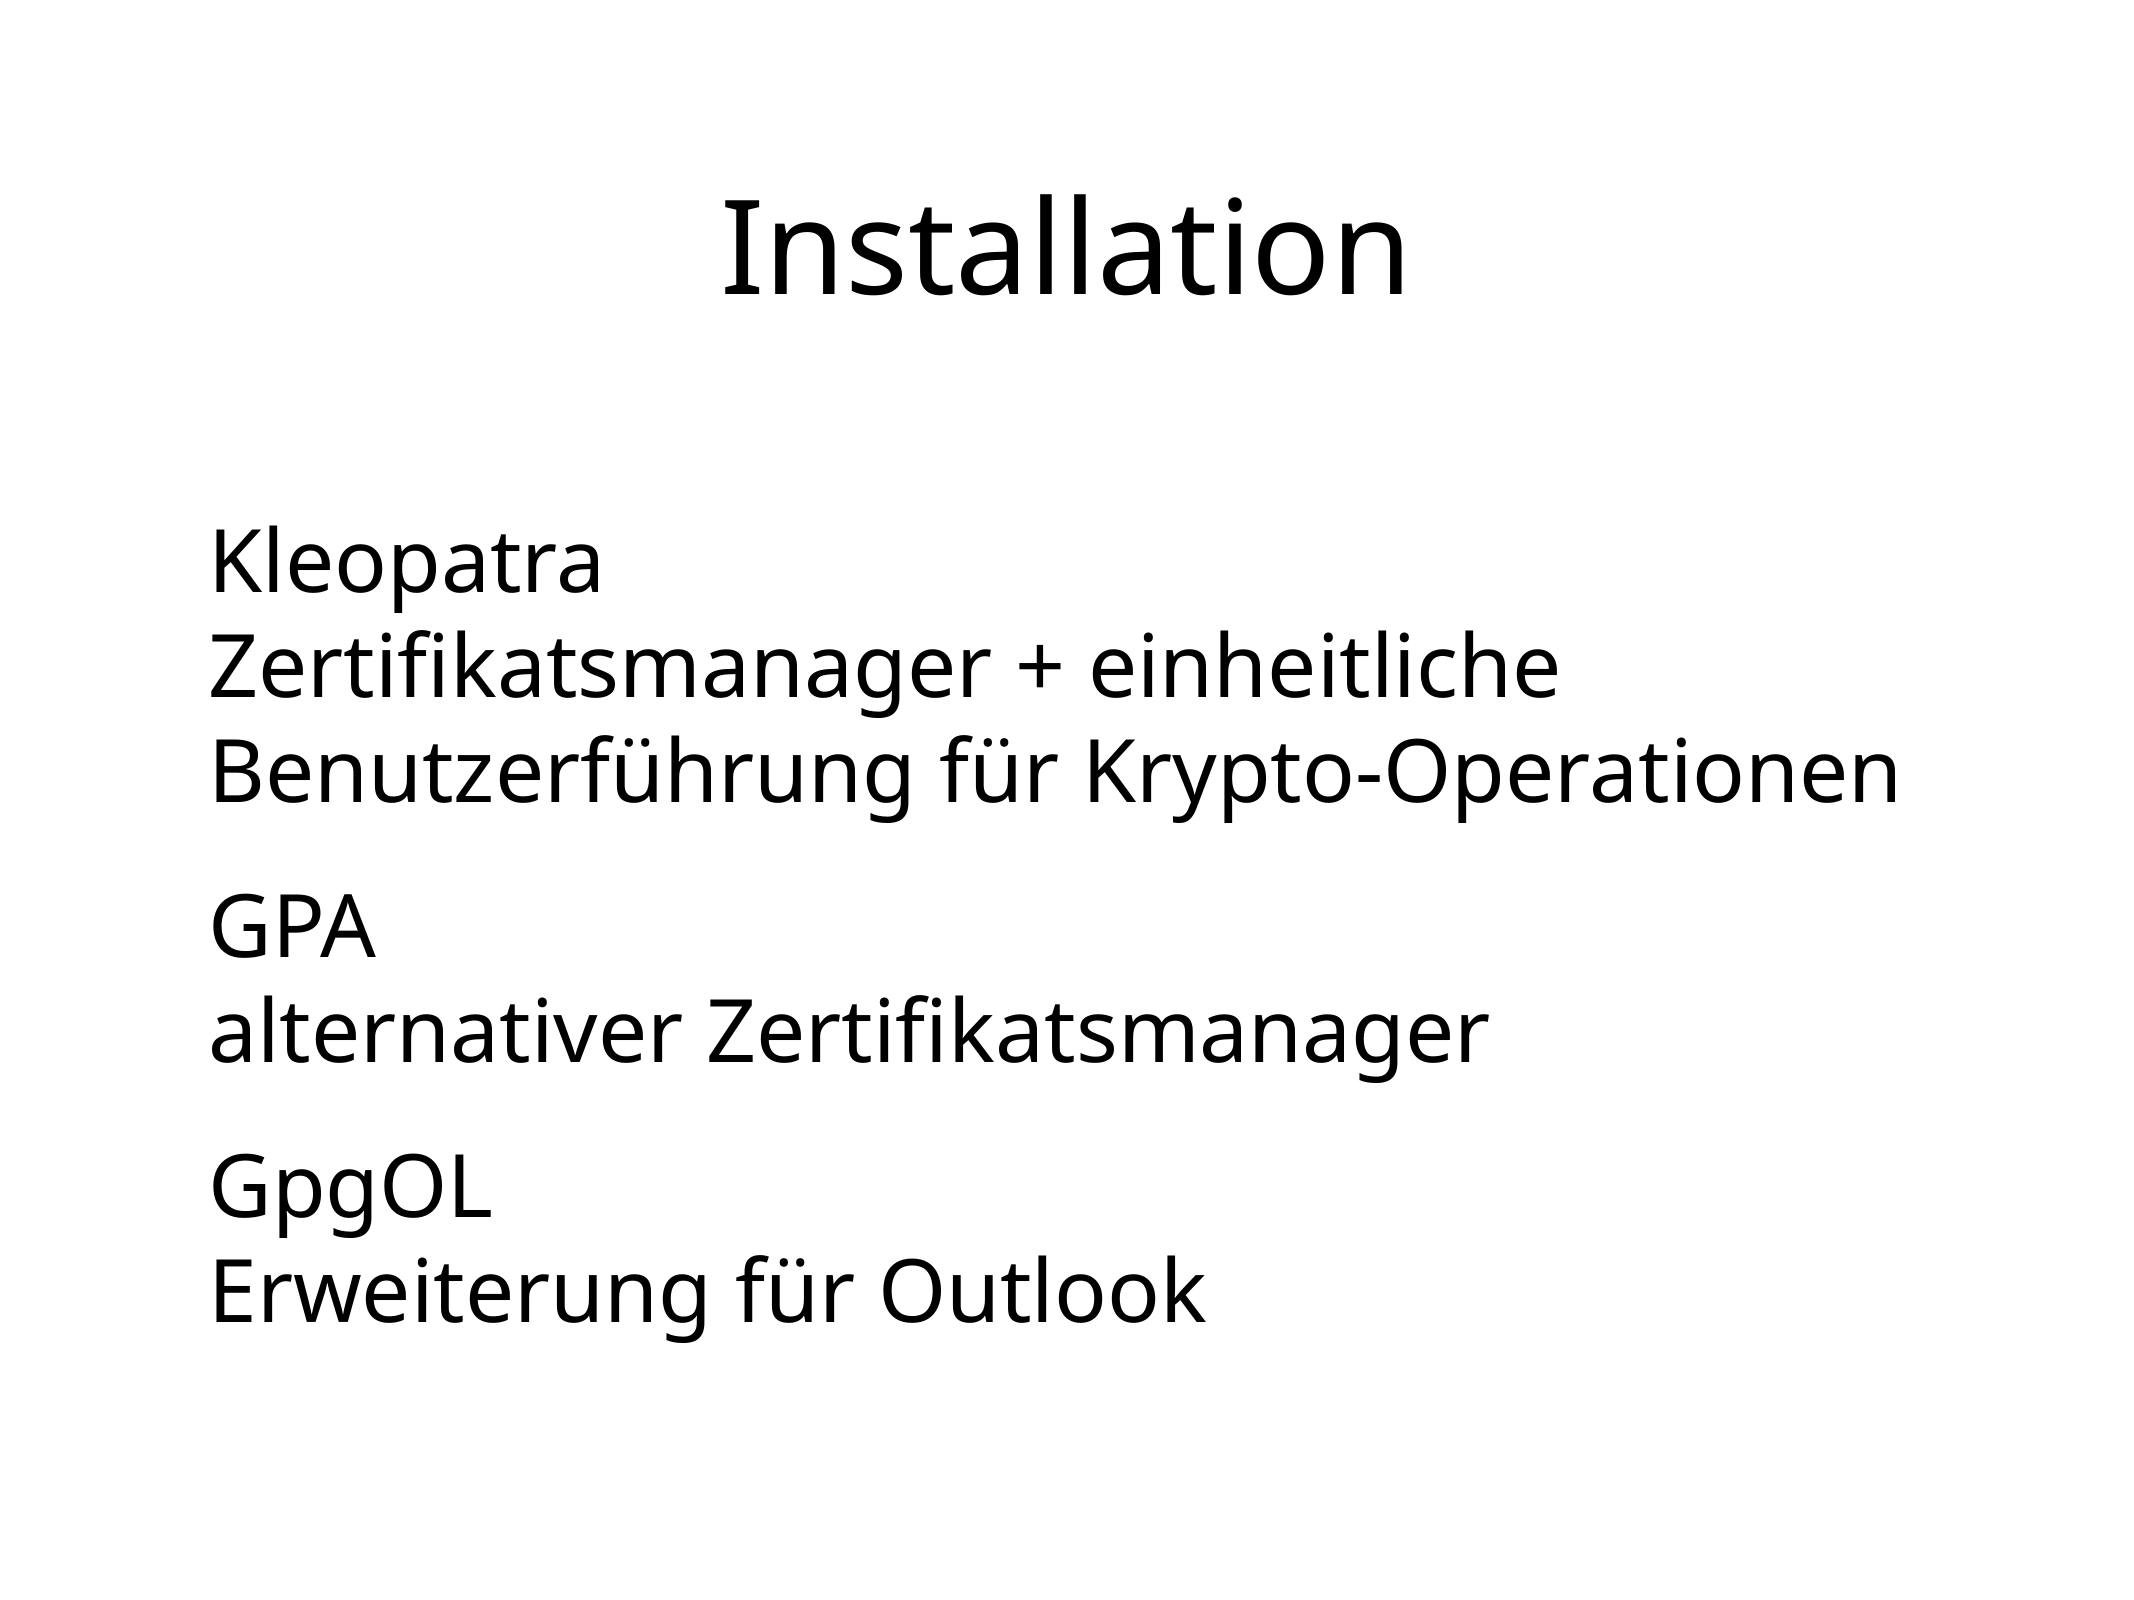

# Installation
Kleopatra
Zertifikatsmanager + einheitliche Benutzerführung für Krypto-Operationen
GPA
alternativer Zertifikatsmanager
GpgOL
Erweiterung für Outlook